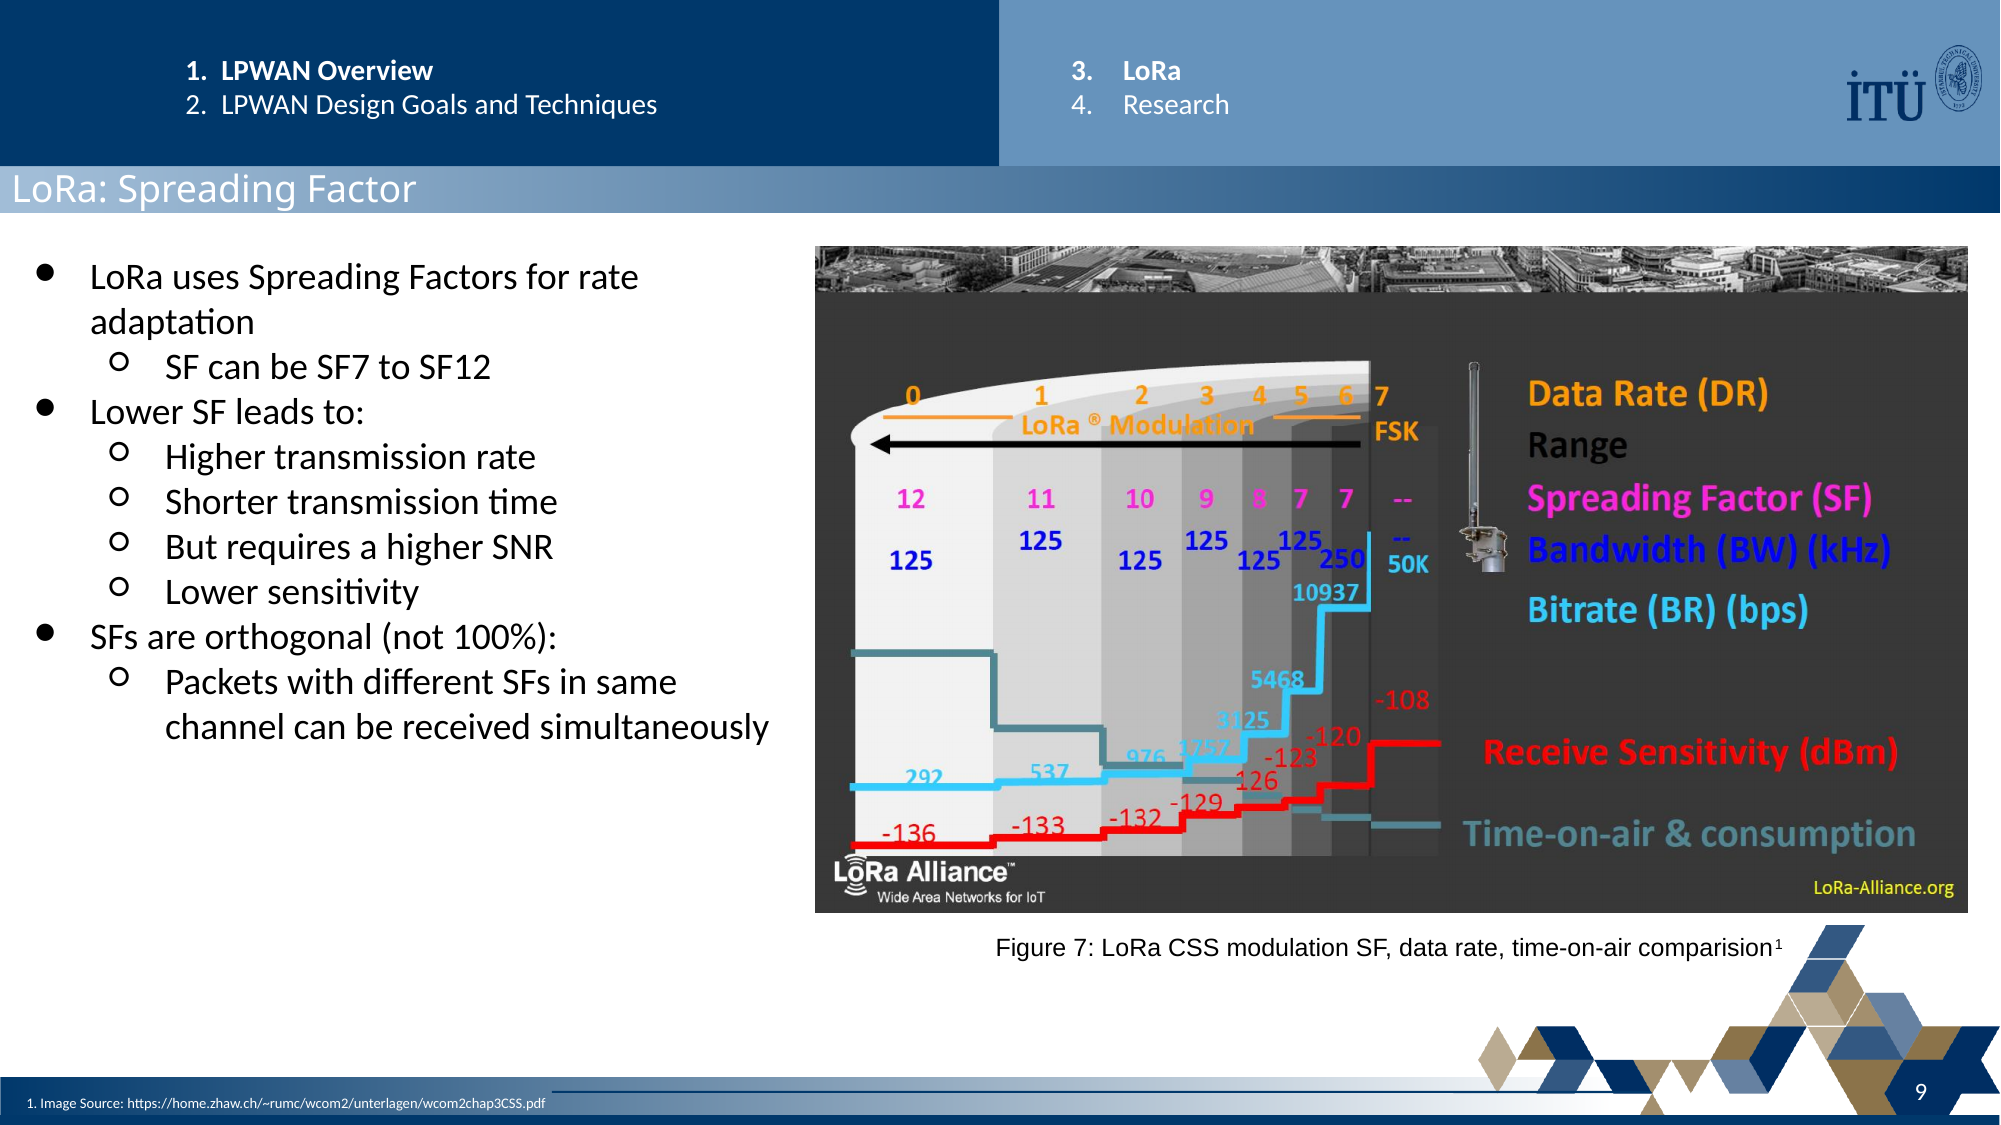

LoRa
Research
LPWAN Overview
LPWAN Design Goals and Techniques
# LoRa: Spreading Factor
LoRa uses Spreading Factors for rate adaptation
SF can be SF7 to SF12
Lower SF leads to:
Higher transmission rate
Shorter transmission time
But requires a higher SNR
Lower sensitivity
SFs are orthogonal (not 100%):
Packets with different SFs in same channel can be received simultaneously
Figure 7: LoRa CSS modulation SF, data rate, time-on-air comparision1
1. Image Source: https://home.zhaw.ch/~rumc/wcom2/unterlagen/wcom2chap3CSS.pdf